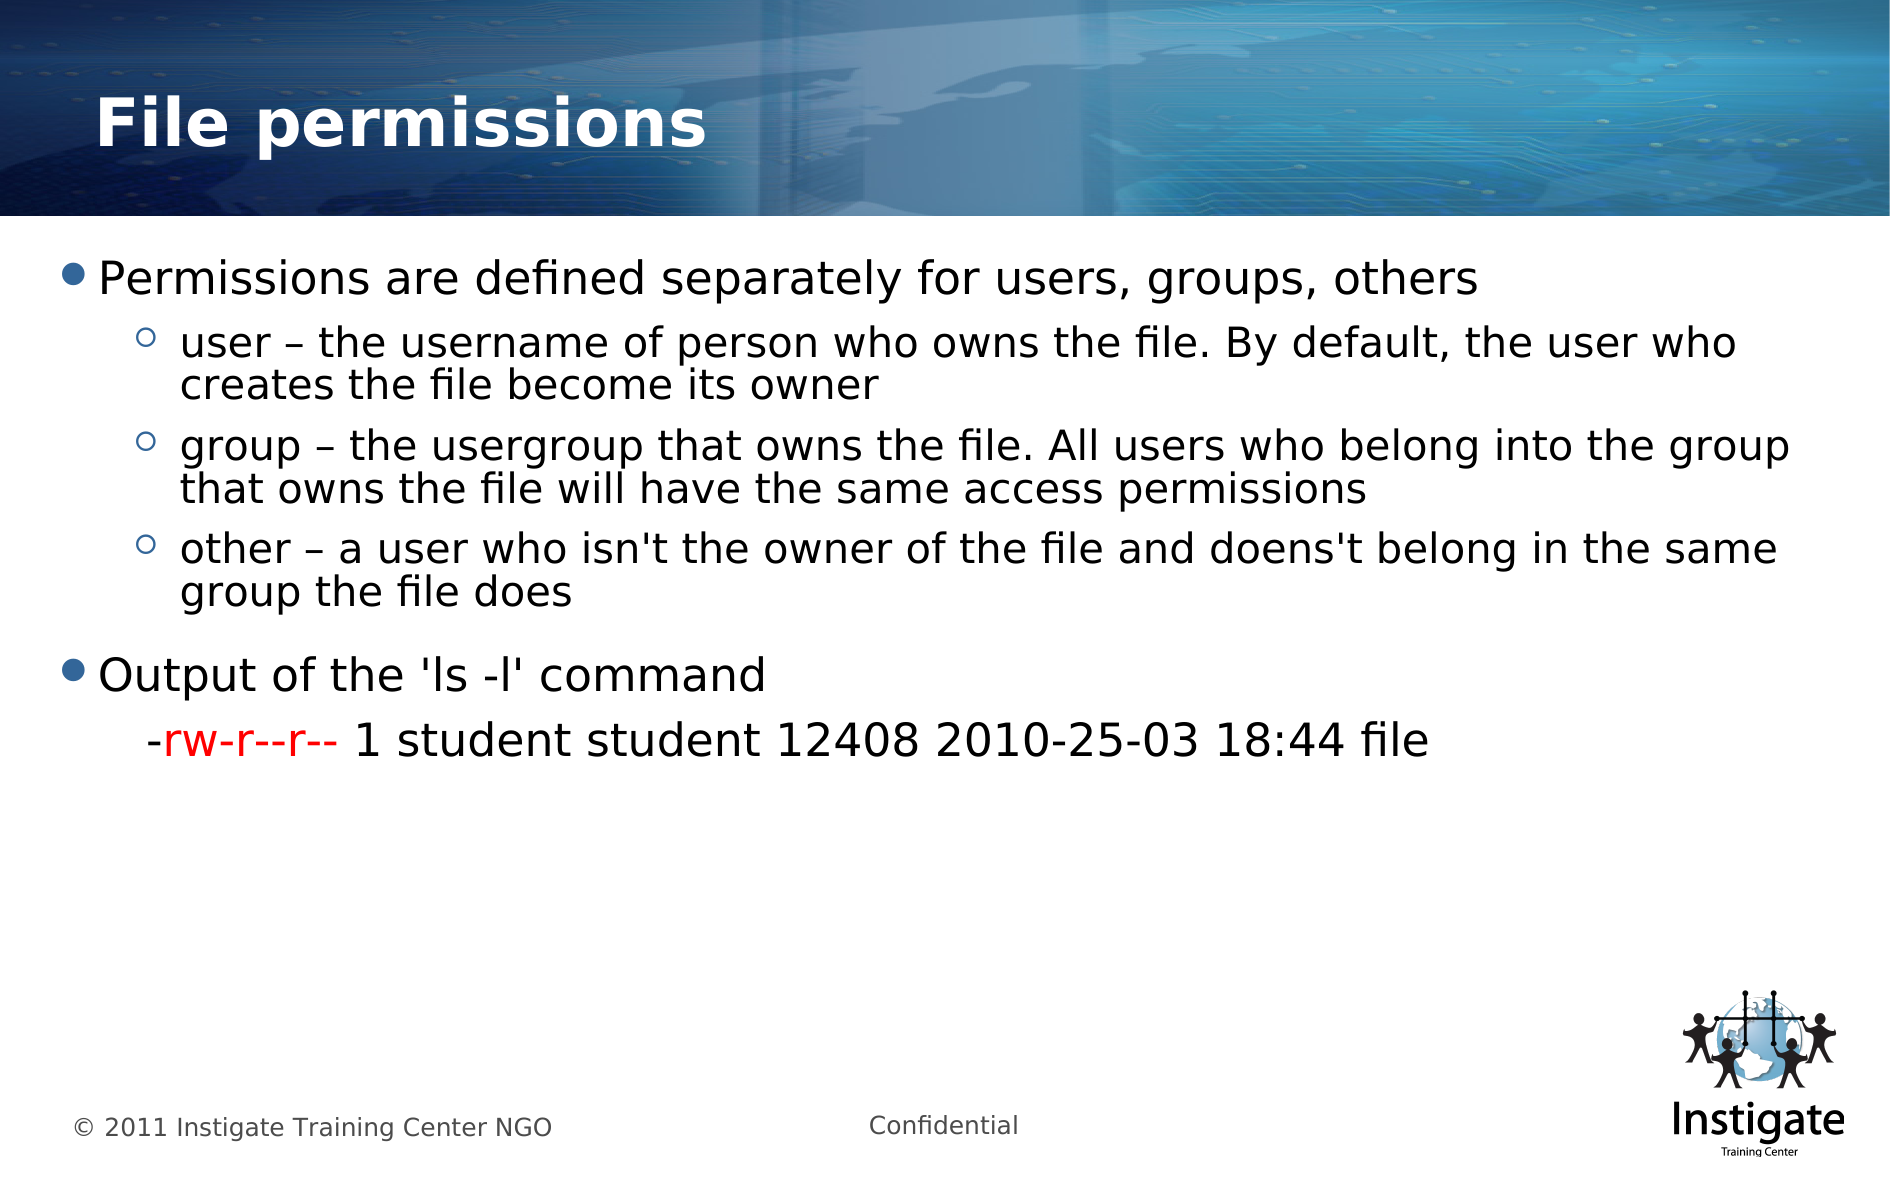

# File permissions
Permissions are defined separately for users, groups, others
user – the username of person who owns the file. By default, the user who creates the file become its owner
group – the usergroup that owns the file. All users who belong into the group that owns the file will have the same access permissions
other – a user who isn't the owner of the file and doens't belong in the same group the file does
Output of the 'ls -l' command
 -rw-r--r-- 1 student student 12408 2010-25-03 18:44 file